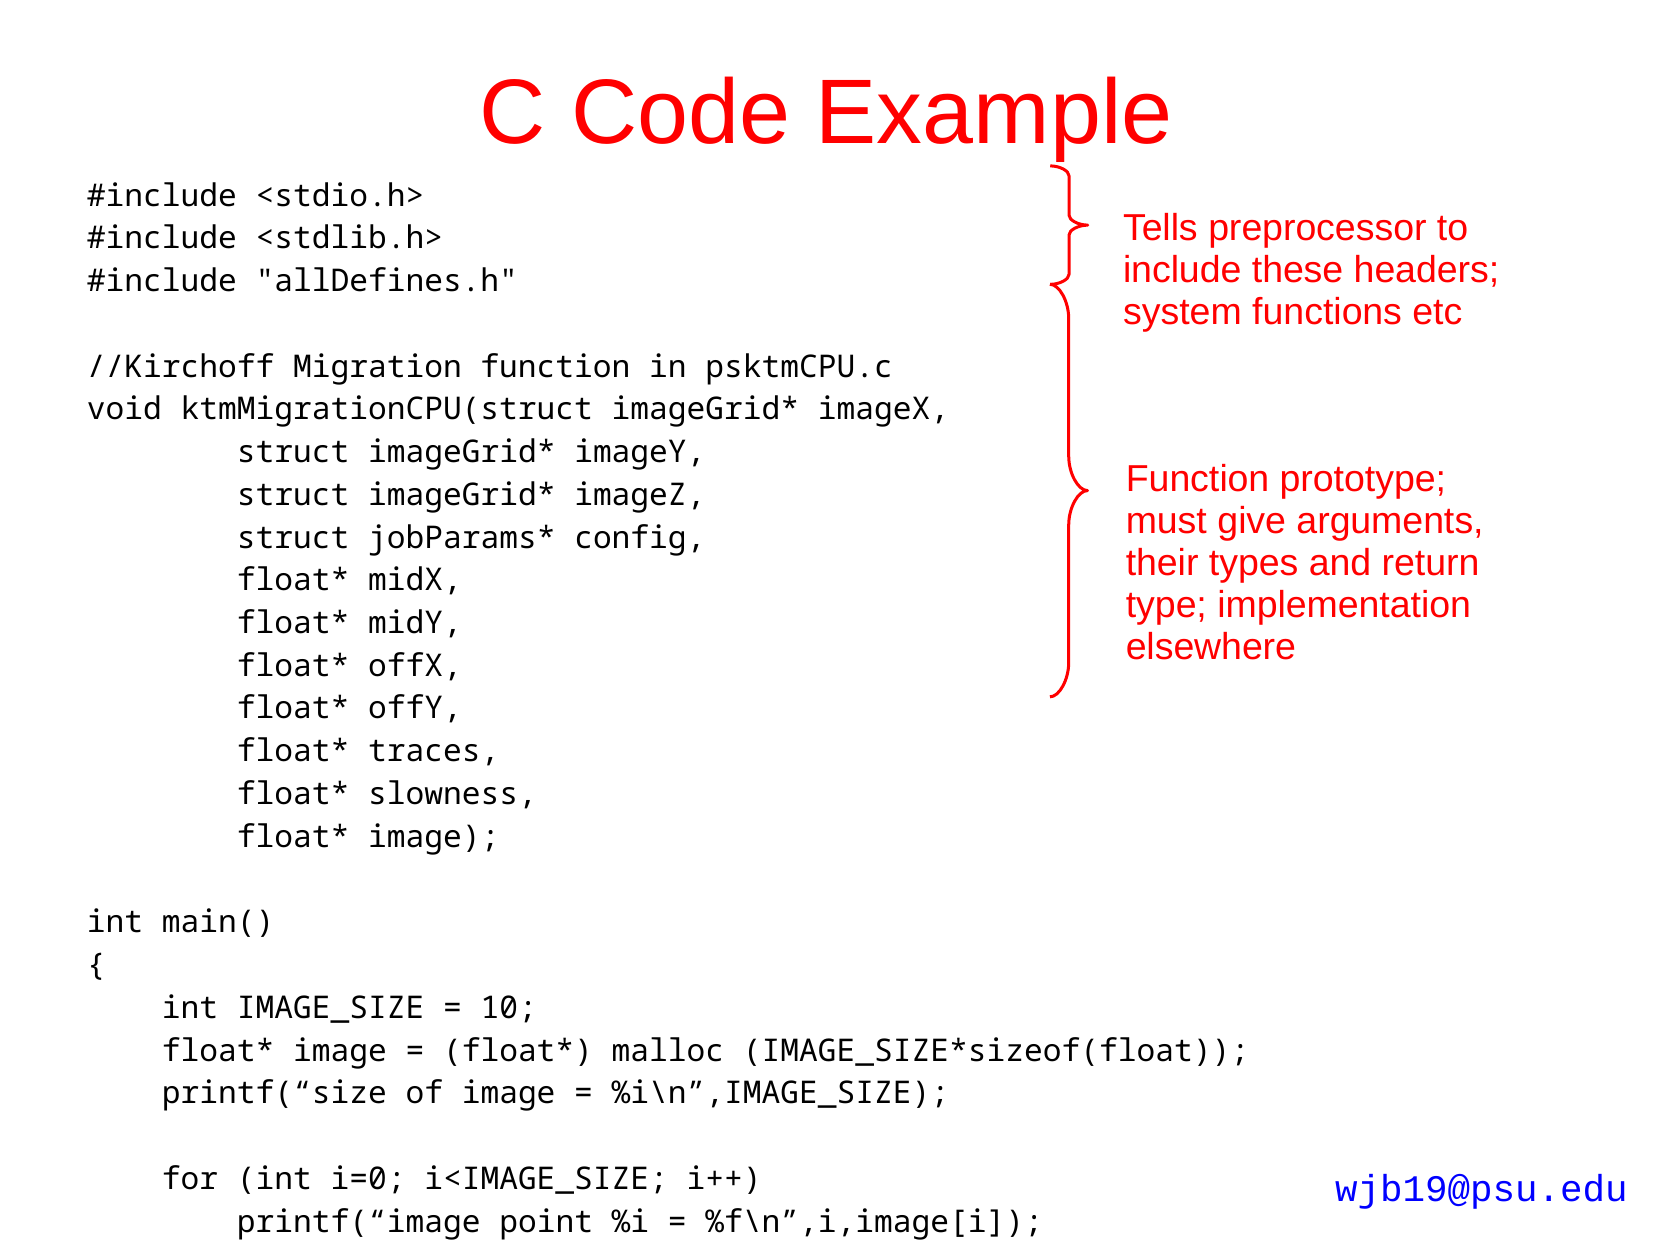

# C Code Example
#include <stdio.h>
#include <stdlib.h>
#include "allDefines.h"
//Kirchoff Migration function in psktmCPU.c
void ktmMigrationCPU(struct imageGrid* imageX,
 struct imageGrid* imageY,
 struct imageGrid* imageZ,
 struct jobParams* config,
 float* midX,
 float* midY,
 float* offX,
 float* offY,
 float* traces,
 float* slowness,
 float* image);
int main()
{
	int IMAGE_SIZE = 10;
	float* image = (float*) malloc (IMAGE_SIZE*sizeof(float));
	printf(“size of image = %i\n”,IMAGE_SIZE);
	for (int i=0; i<IMAGE_SIZE; i++)
		printf(“image point %i = %f\n”,i,image[i]);
	free(image);
	return 0;
}
Tells preprocessor to include these headers; system functions etc
Function prototype; must give arguments, their types and return type; implementation elsewhere
wjb19@psu.edu